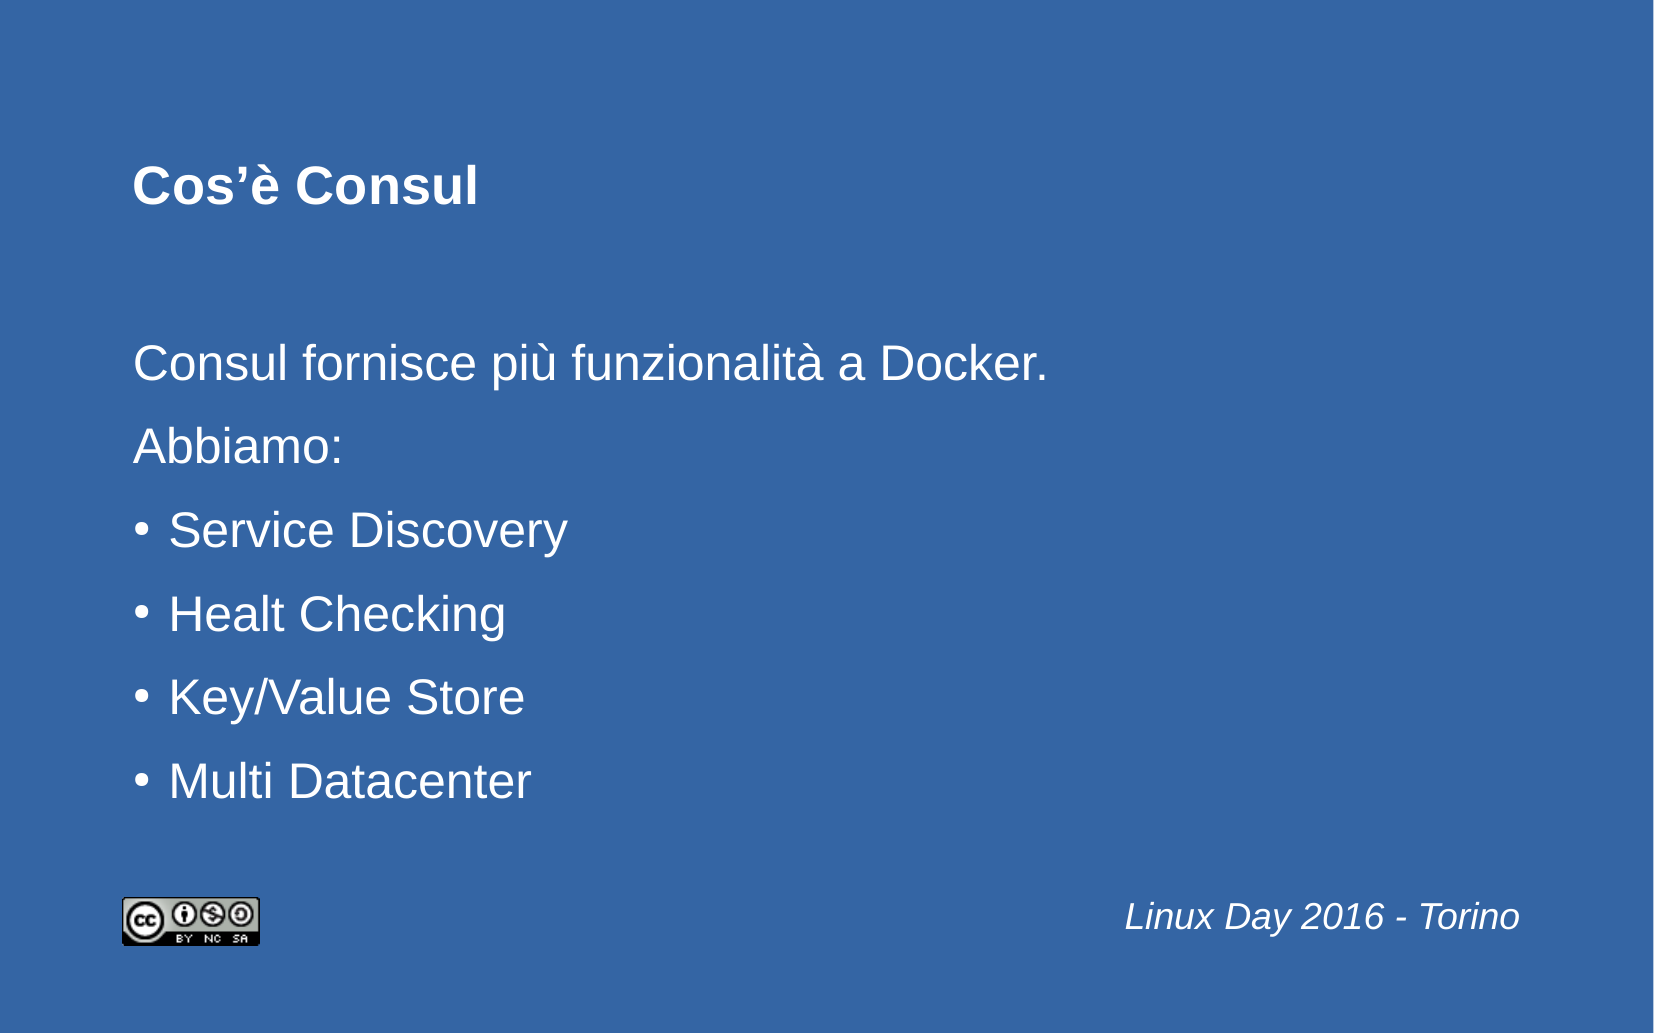

Cos’è Consul
Consul fornisce più funzionalità a Docker.
Abbiamo:
Service Discovery
Healt Checking
Key/Value Store
Multi Datacenter
Linux Day 2016 - Torino